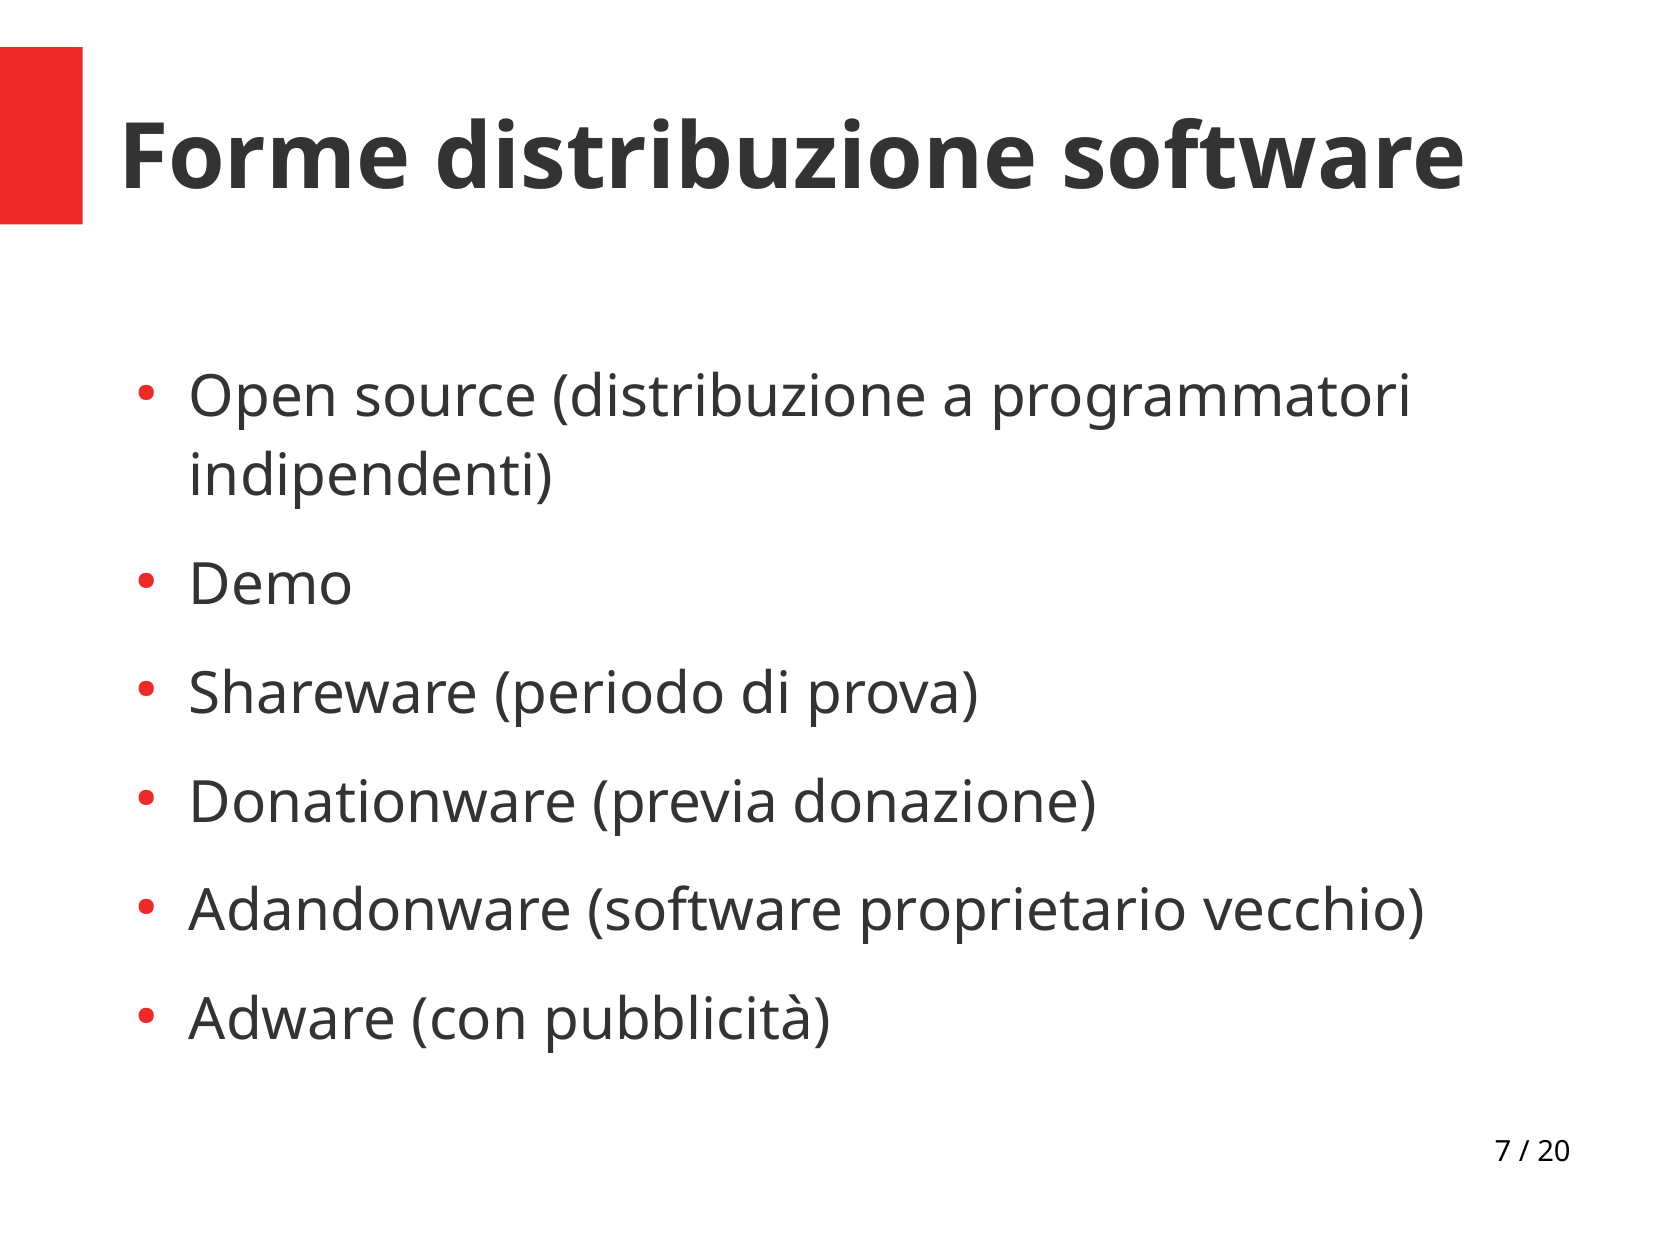

# Forme distribuzione software
Open source (distribuzione a programmatori indipendenti)
Demo
Shareware (periodo di prova)
Donationware (previa donazione)
Adandonware (software proprietario vecchio)
Adware (con pubblicità)
7